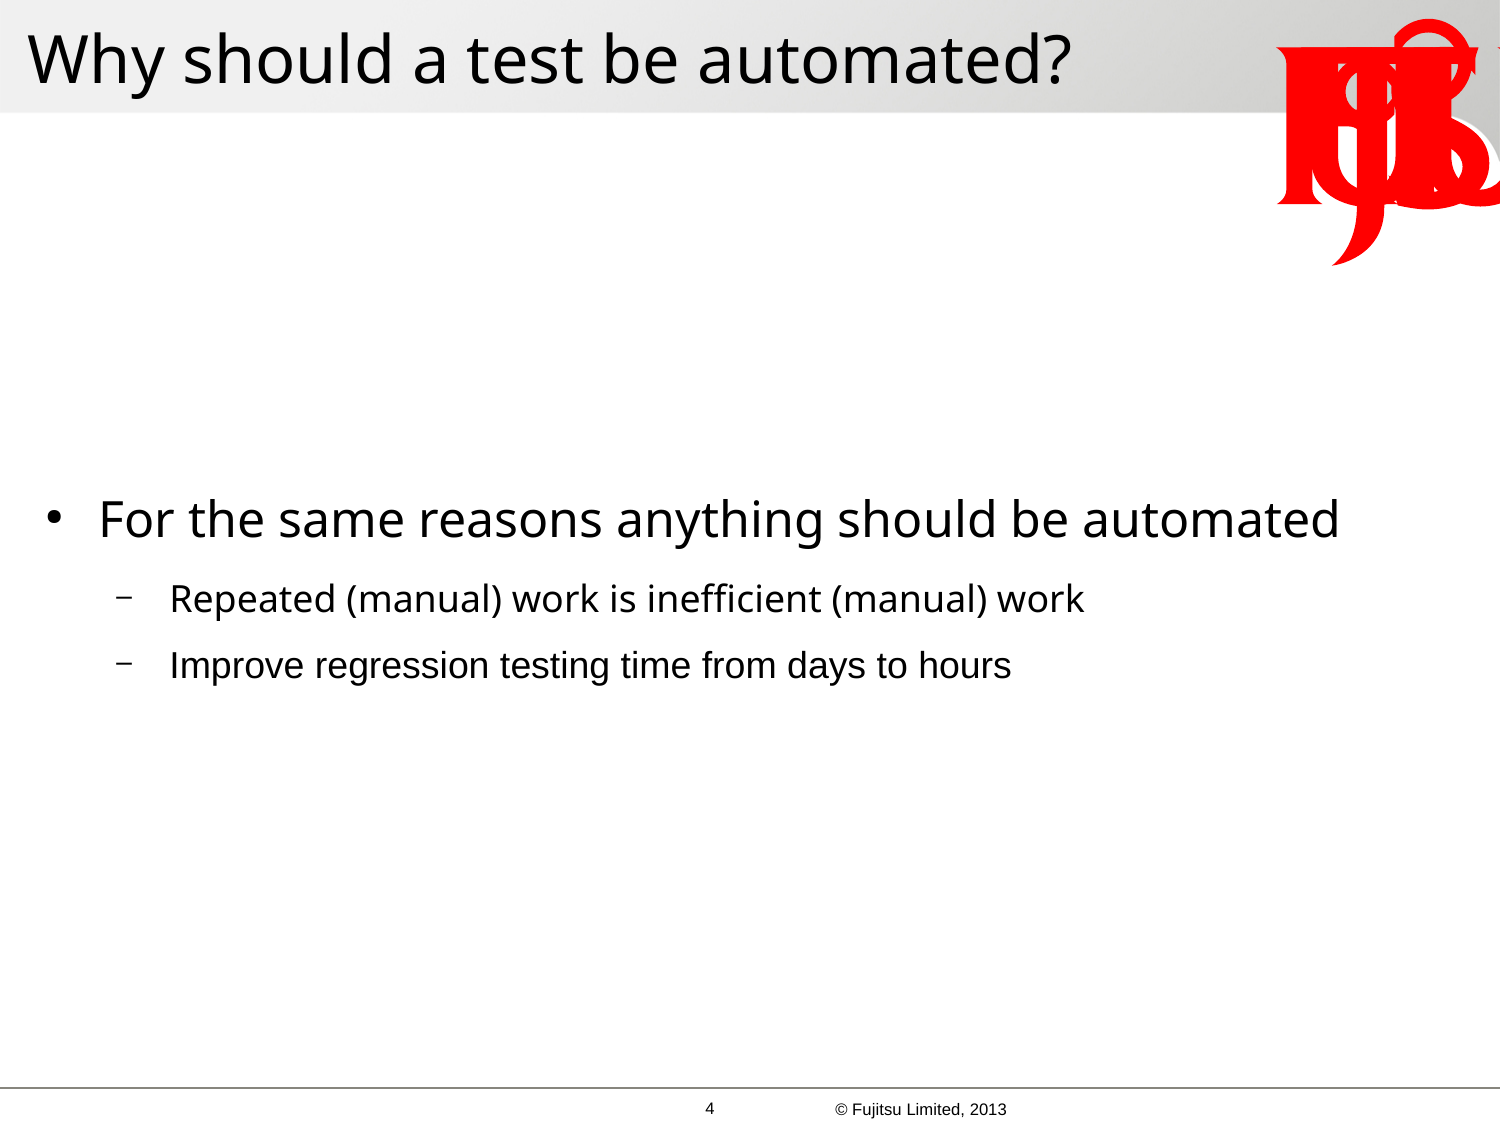

# Why should a test be automated?
For the same reasons anything should be automated
Repeated (manual) work is inefficient (manual) work
Improve regression testing time from days to hours